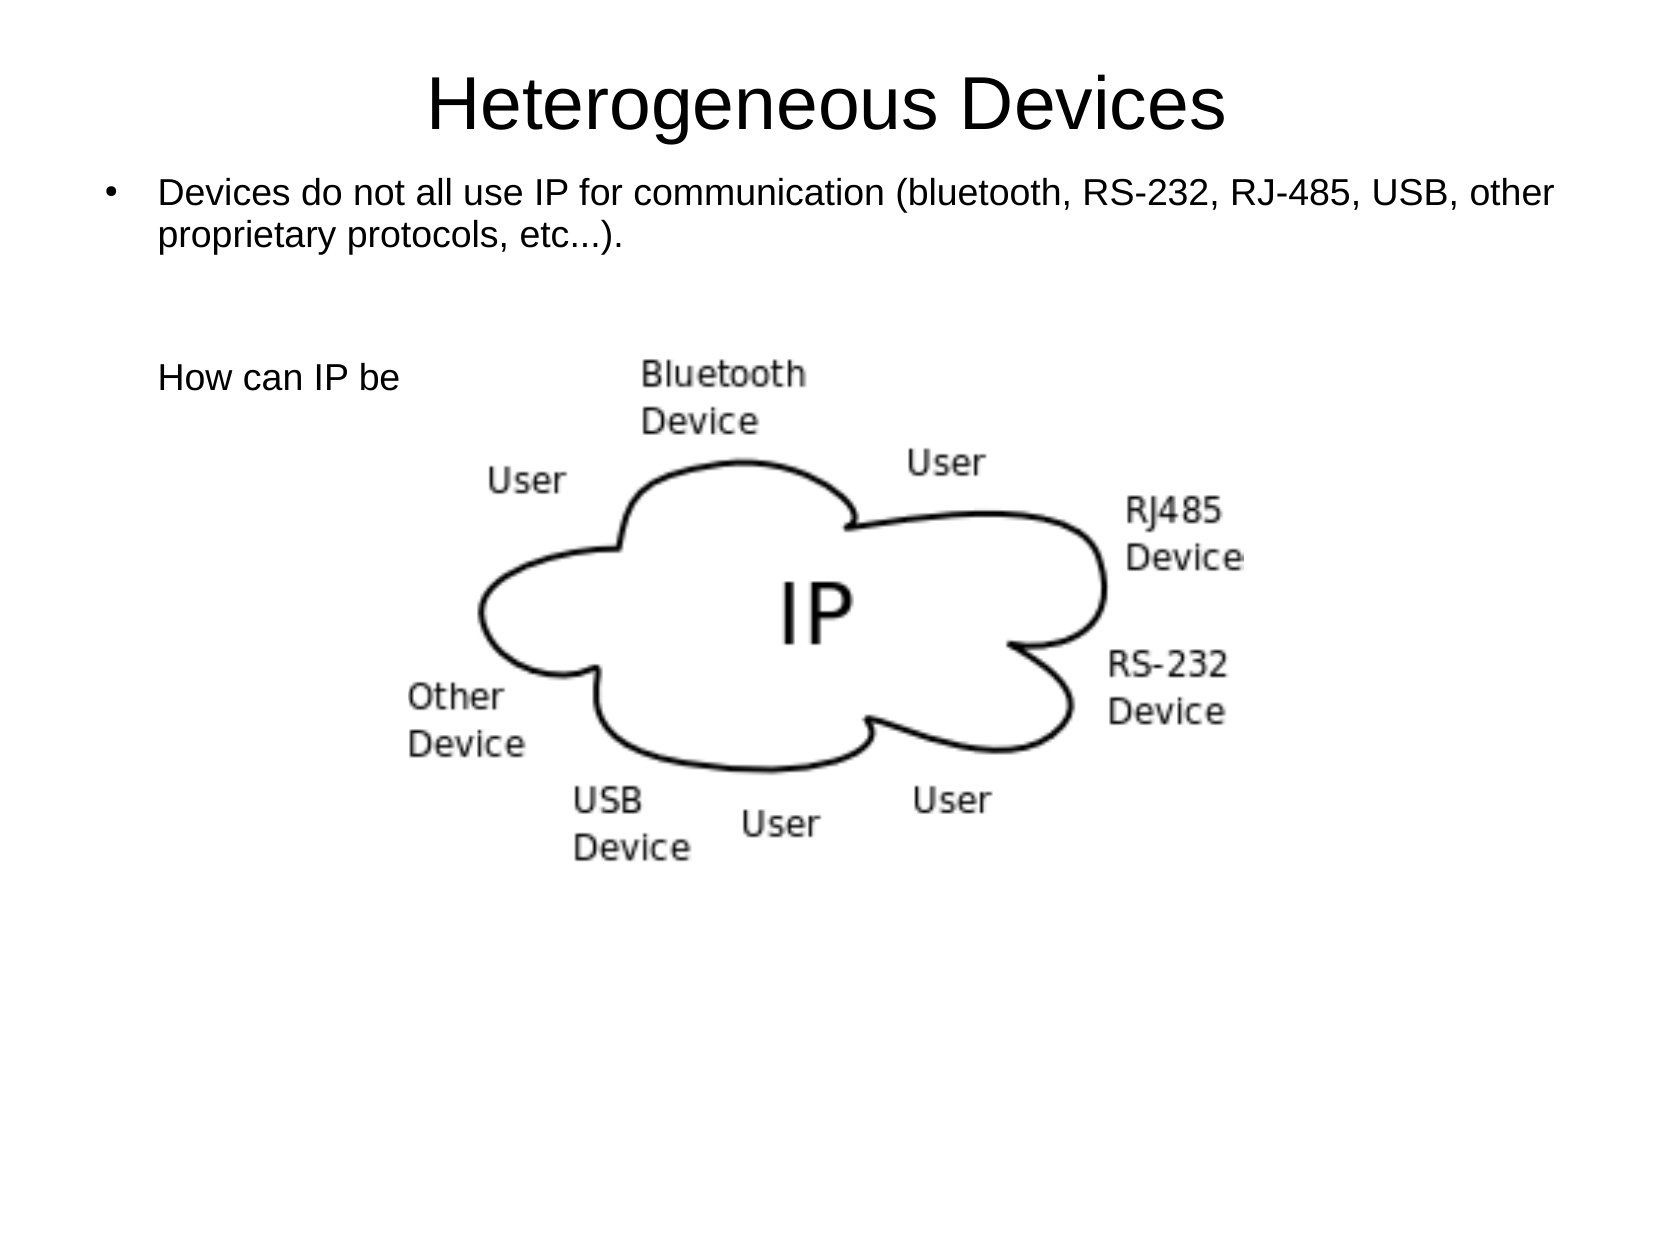

# Heterogeneous Devices
Devices do not all use IP for communication (bluetooth, RS-232, RJ-485, USB, other proprietary protocols, etc...).
How can IP be used to connect non-IP devices?